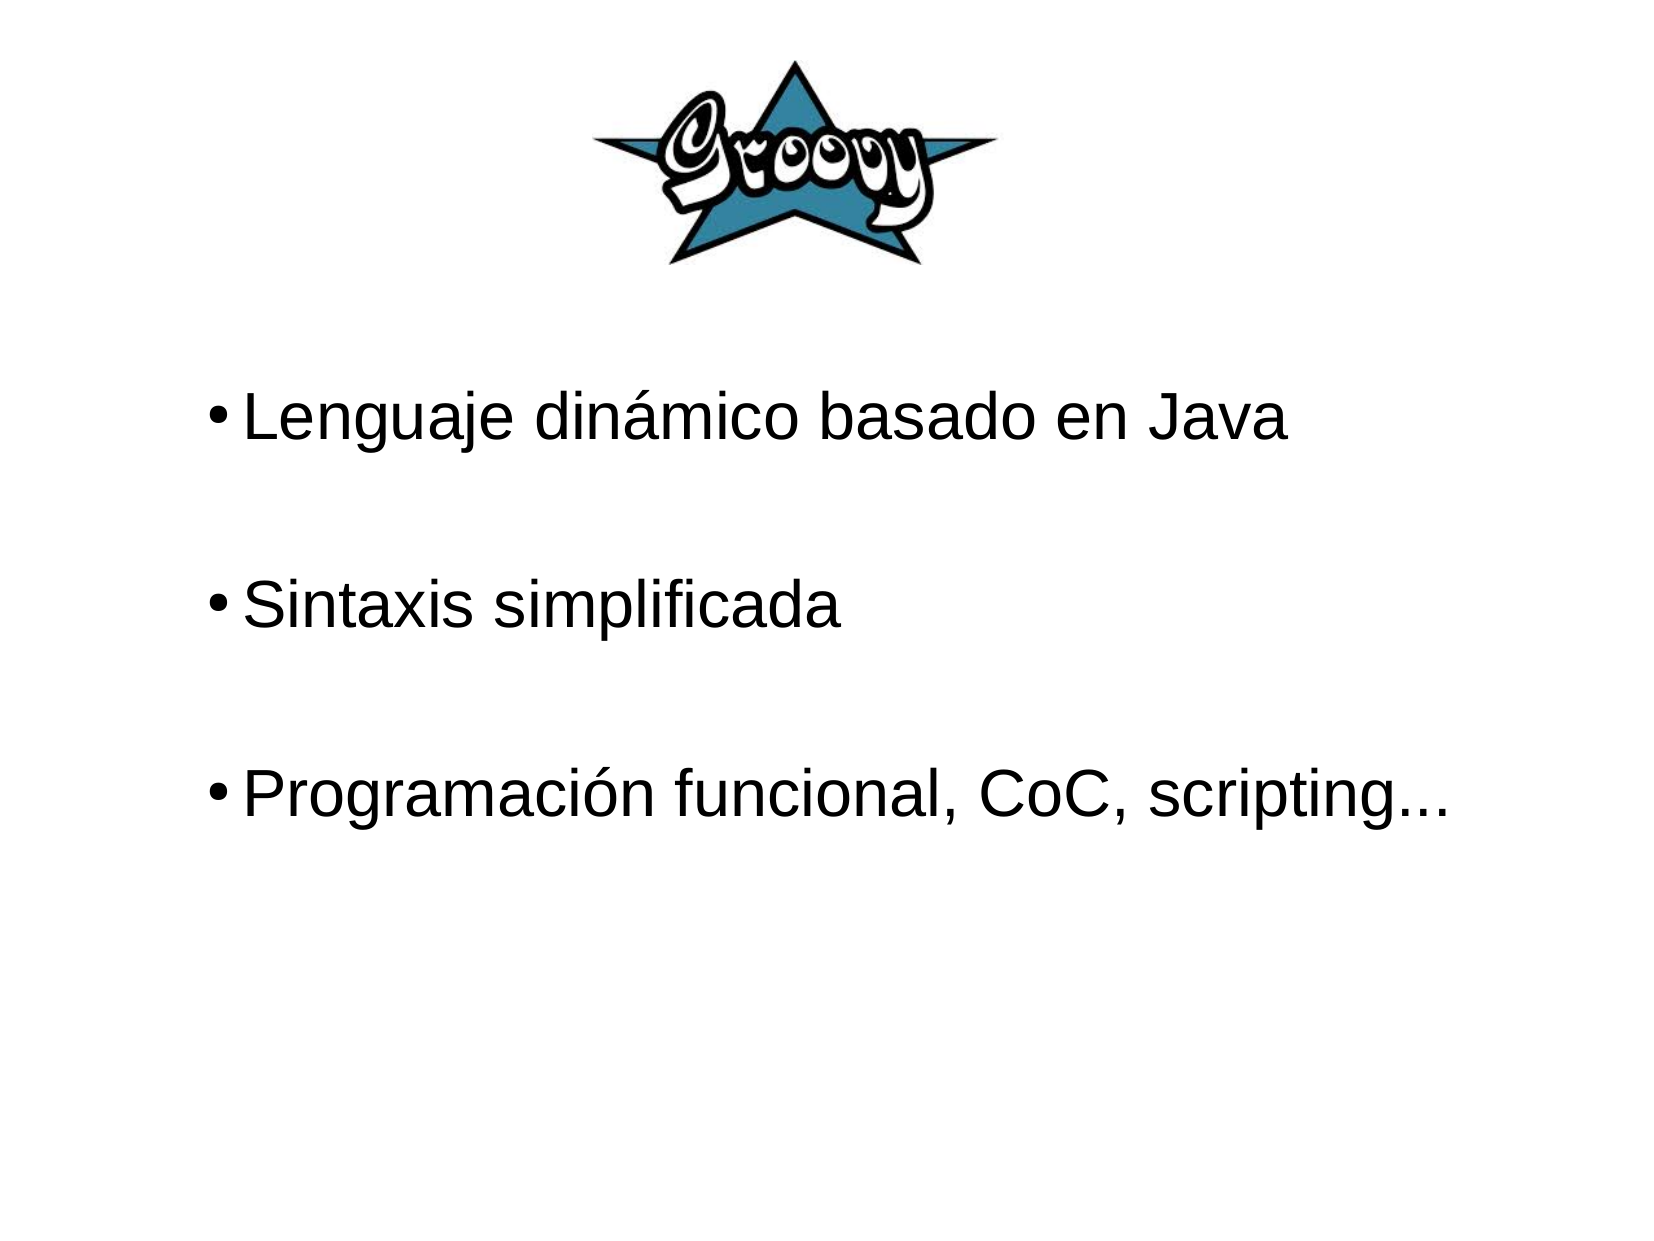

#
Lenguaje dinámico basado en Java
Sintaxis simplificada
Programación funcional, CoC, scripting...